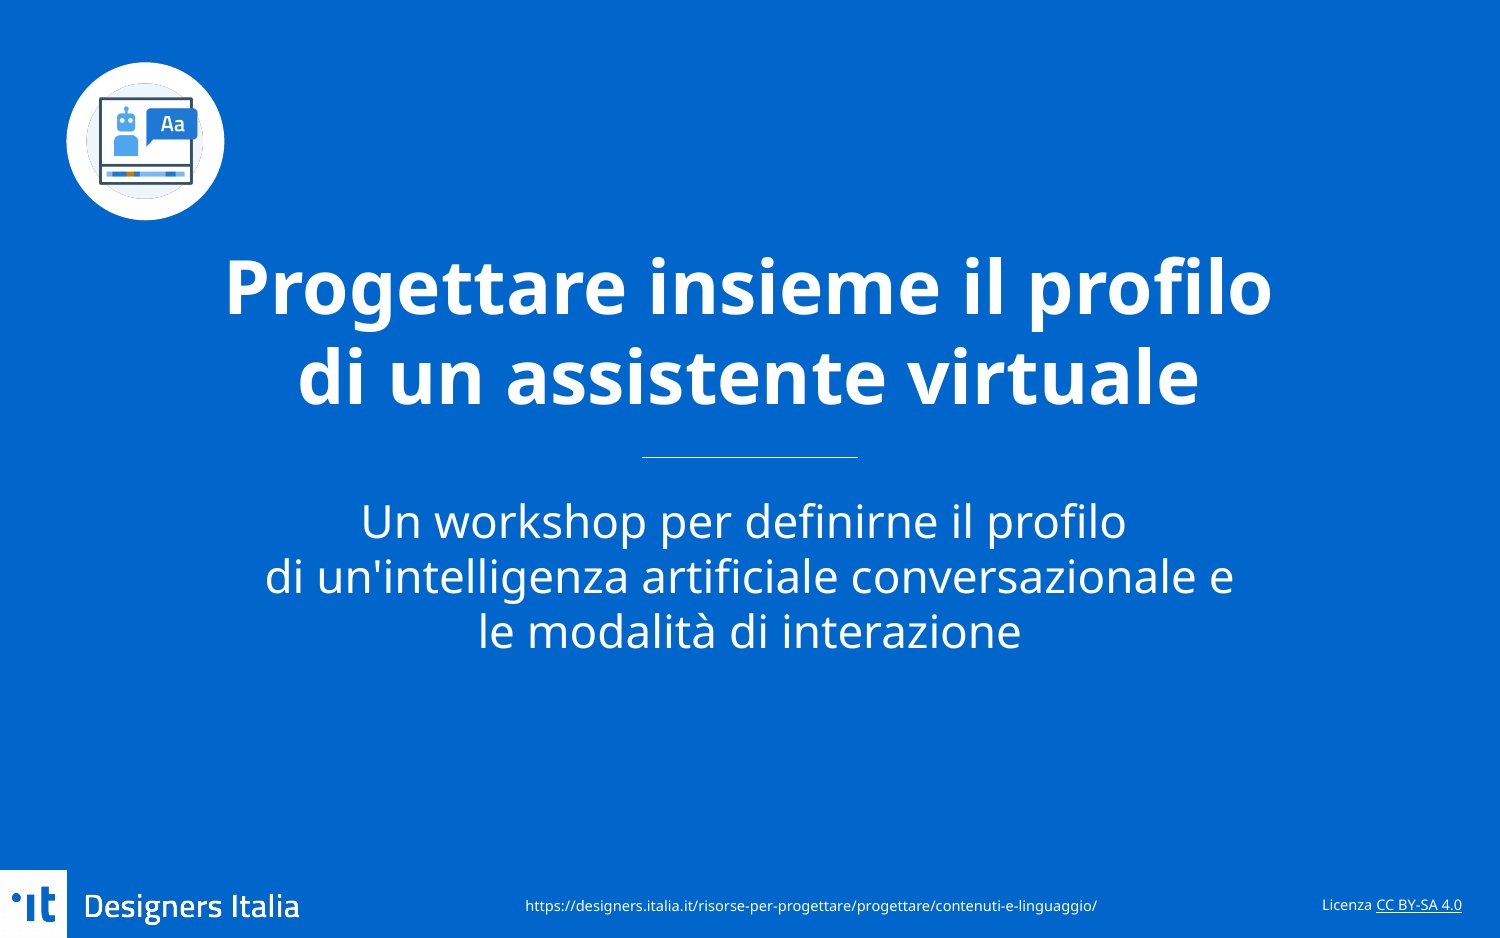

Progettare insieme il profilo di un assistente virtuale
Un workshop per definirne il profilo
di un'intelligenza artificiale conversazionale e le modalità di interazione
https://designers.italia.it/risorse-per-progettare/progettare/contenuti-e-linguaggio/
Licenza CC BY-SA 4.0